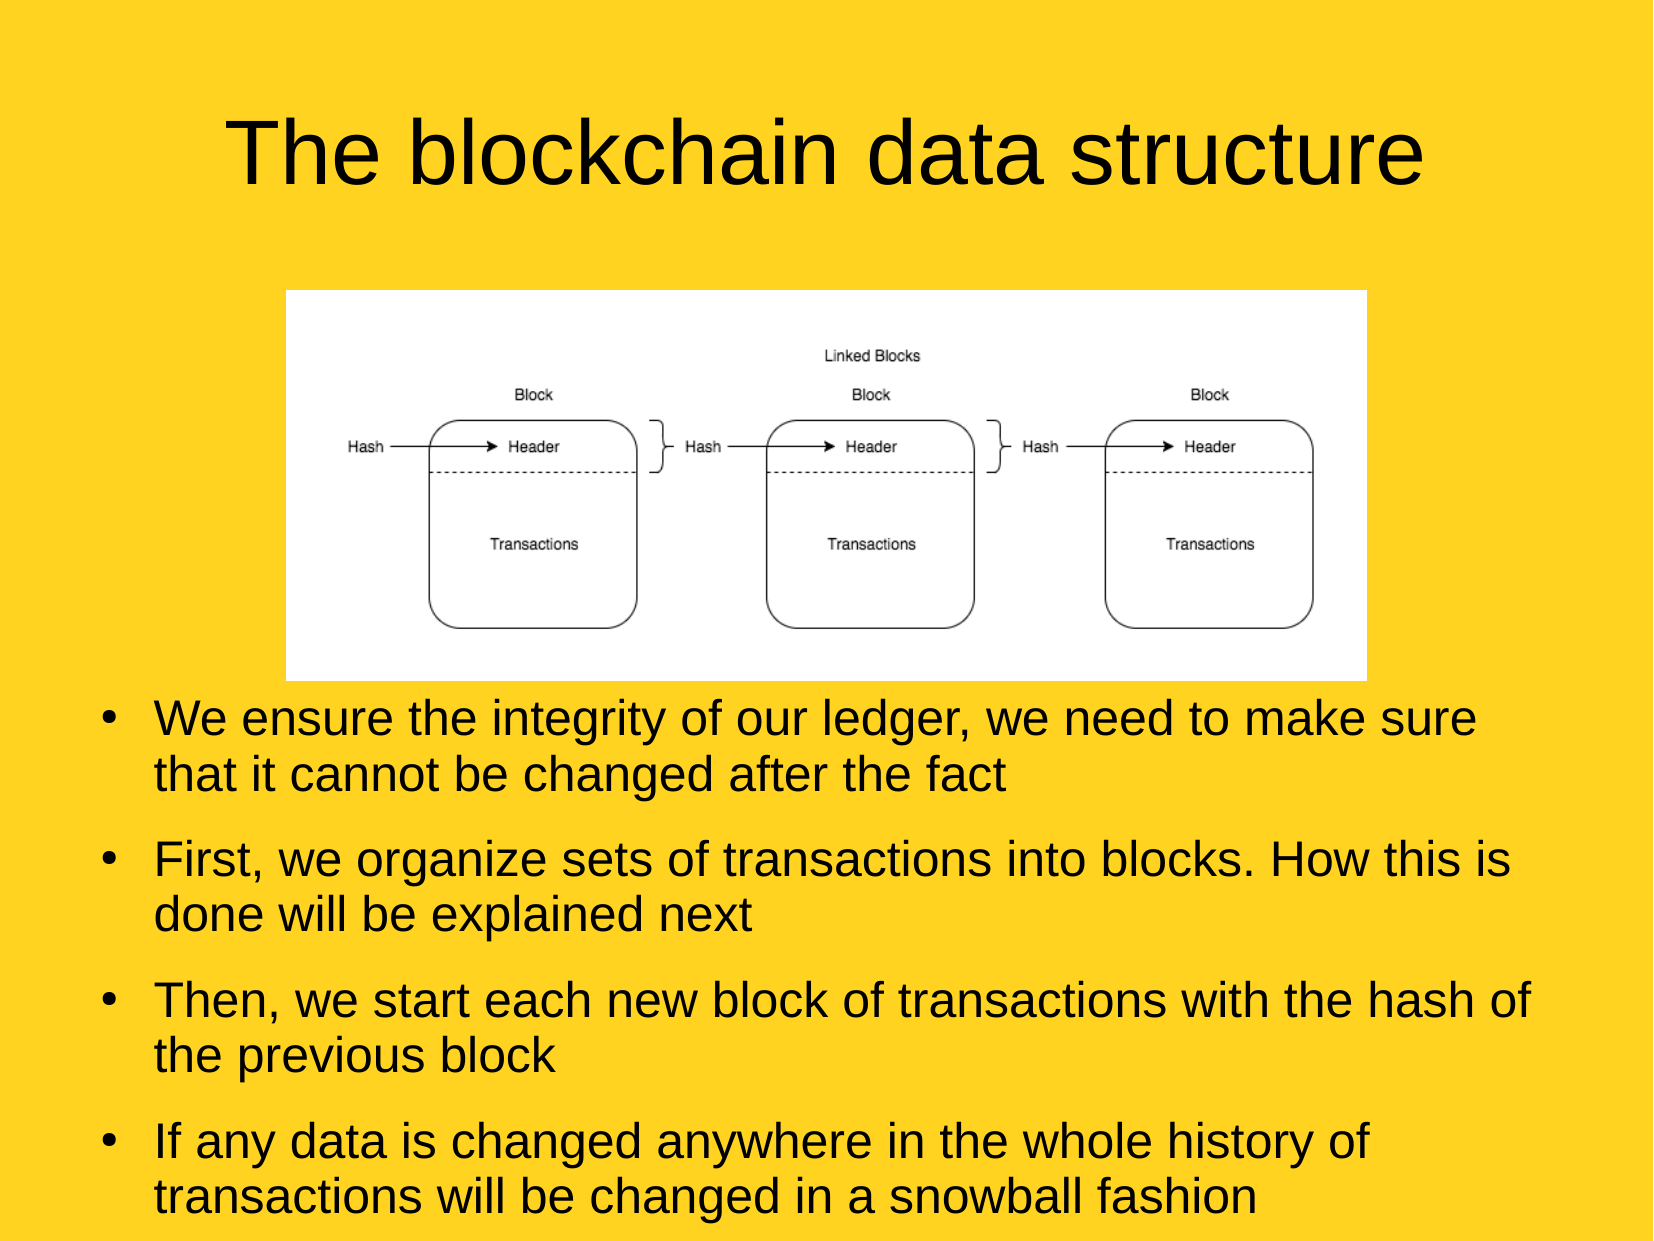

# The blockchain data structure
We ensure the integrity of our ledger, we need to make sure that it cannot be changed after the fact
First, we organize sets of transactions into blocks. How this is done will be explained next
Then, we start each new block of transactions with the hash of the previous block
If any data is changed anywhere in the whole history of transactions will be changed in a snowball fashion